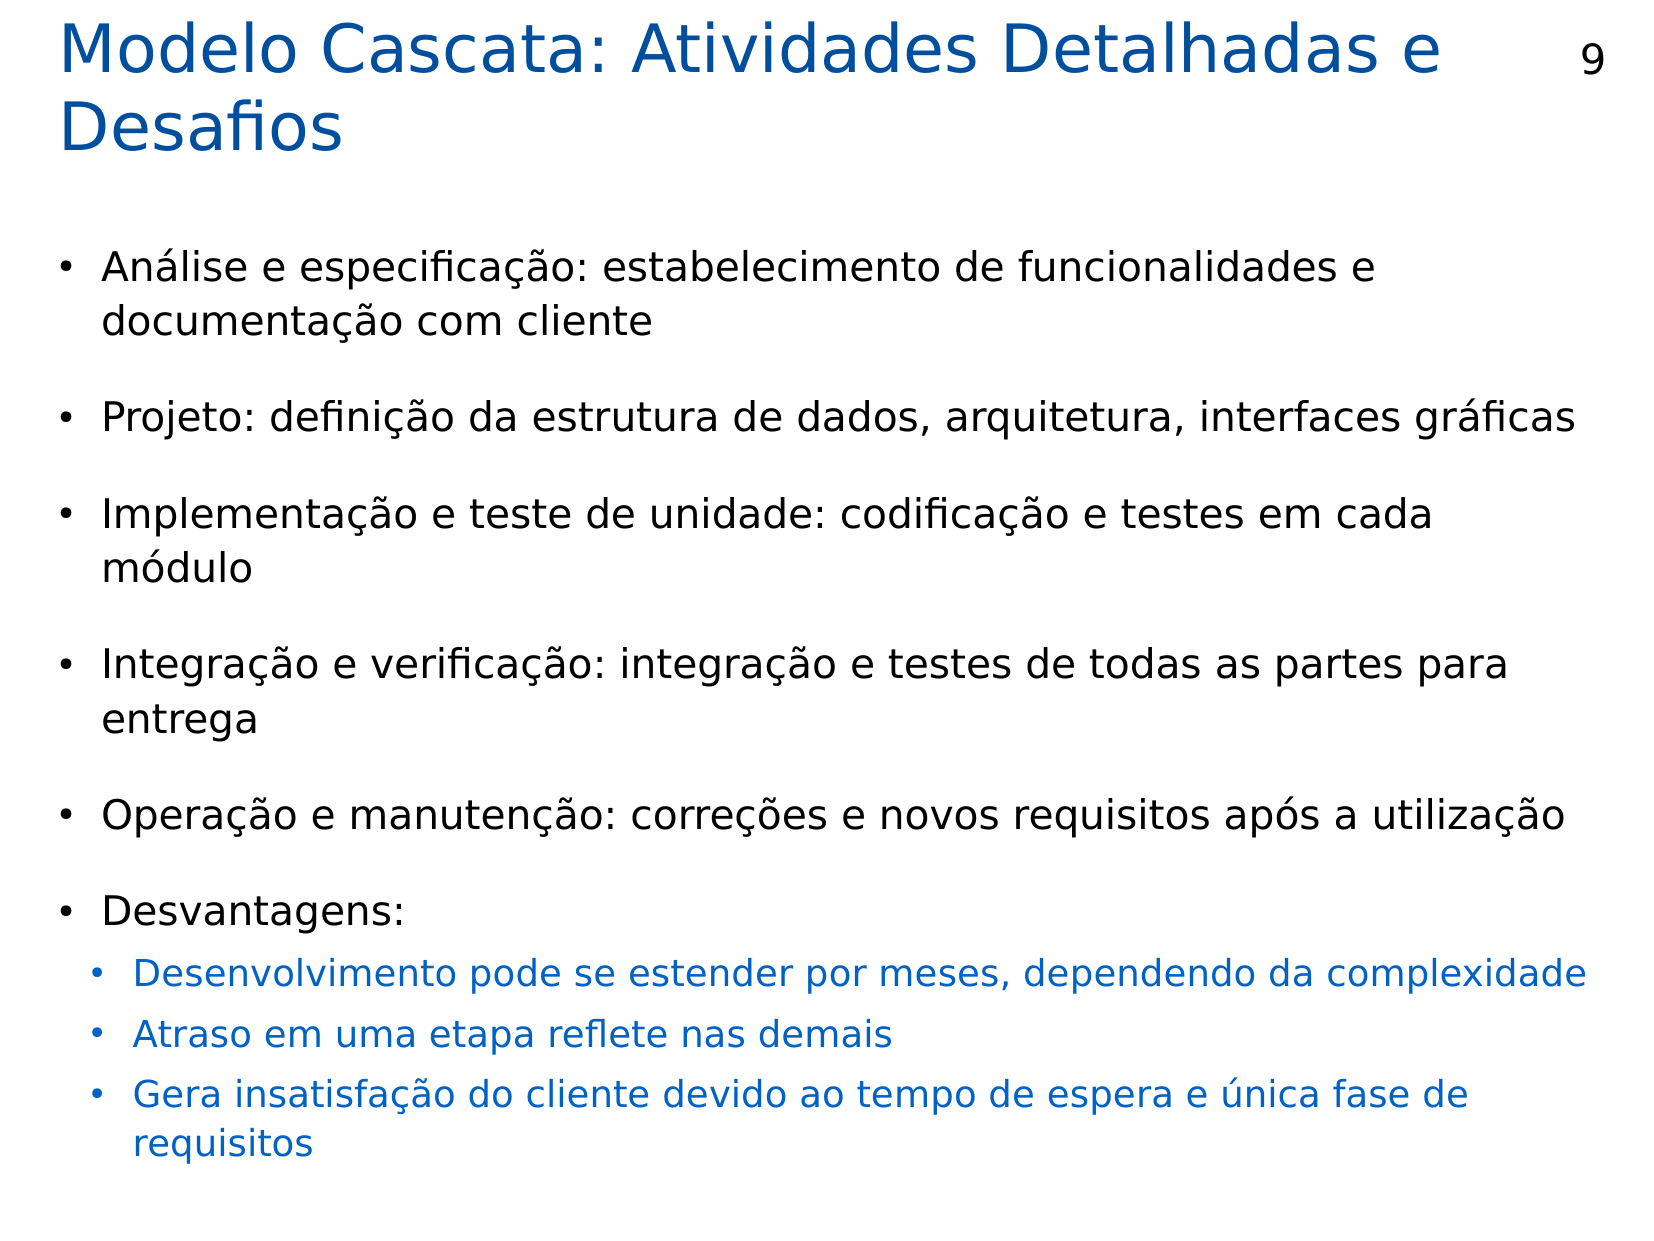

# Modelo Cascata: Atividades Detalhadas e Desafios
9
Análise e especificação: estabelecimento de funcionalidades e documentação com cliente
Projeto: definição da estrutura de dados, arquitetura, interfaces gráficas
Implementação e teste de unidade: codificação e testes em cada módulo
Integração e verificação: integração e testes de todas as partes para entrega
Operação e manutenção: correções e novos requisitos após a utilização
Desvantagens:
Desenvolvimento pode se estender por meses, dependendo da complexidade
Atraso em uma etapa reflete nas demais
Gera insatisfação do cliente devido ao tempo de espera e única fase de requisitos